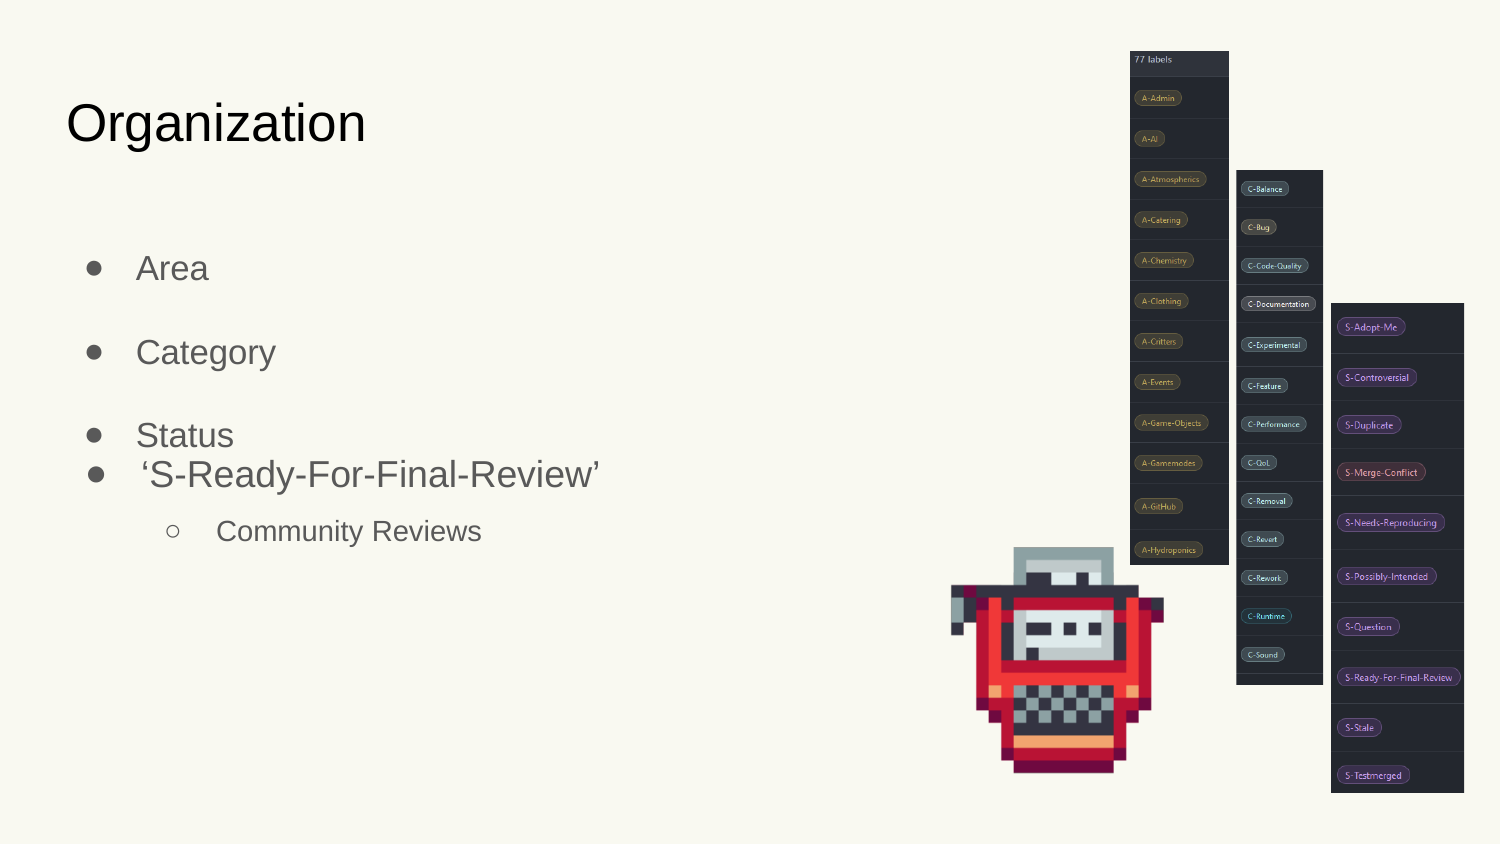

# Organization
Area
Category
Status
‘S-Ready-For-Final-Review’
Community Reviews